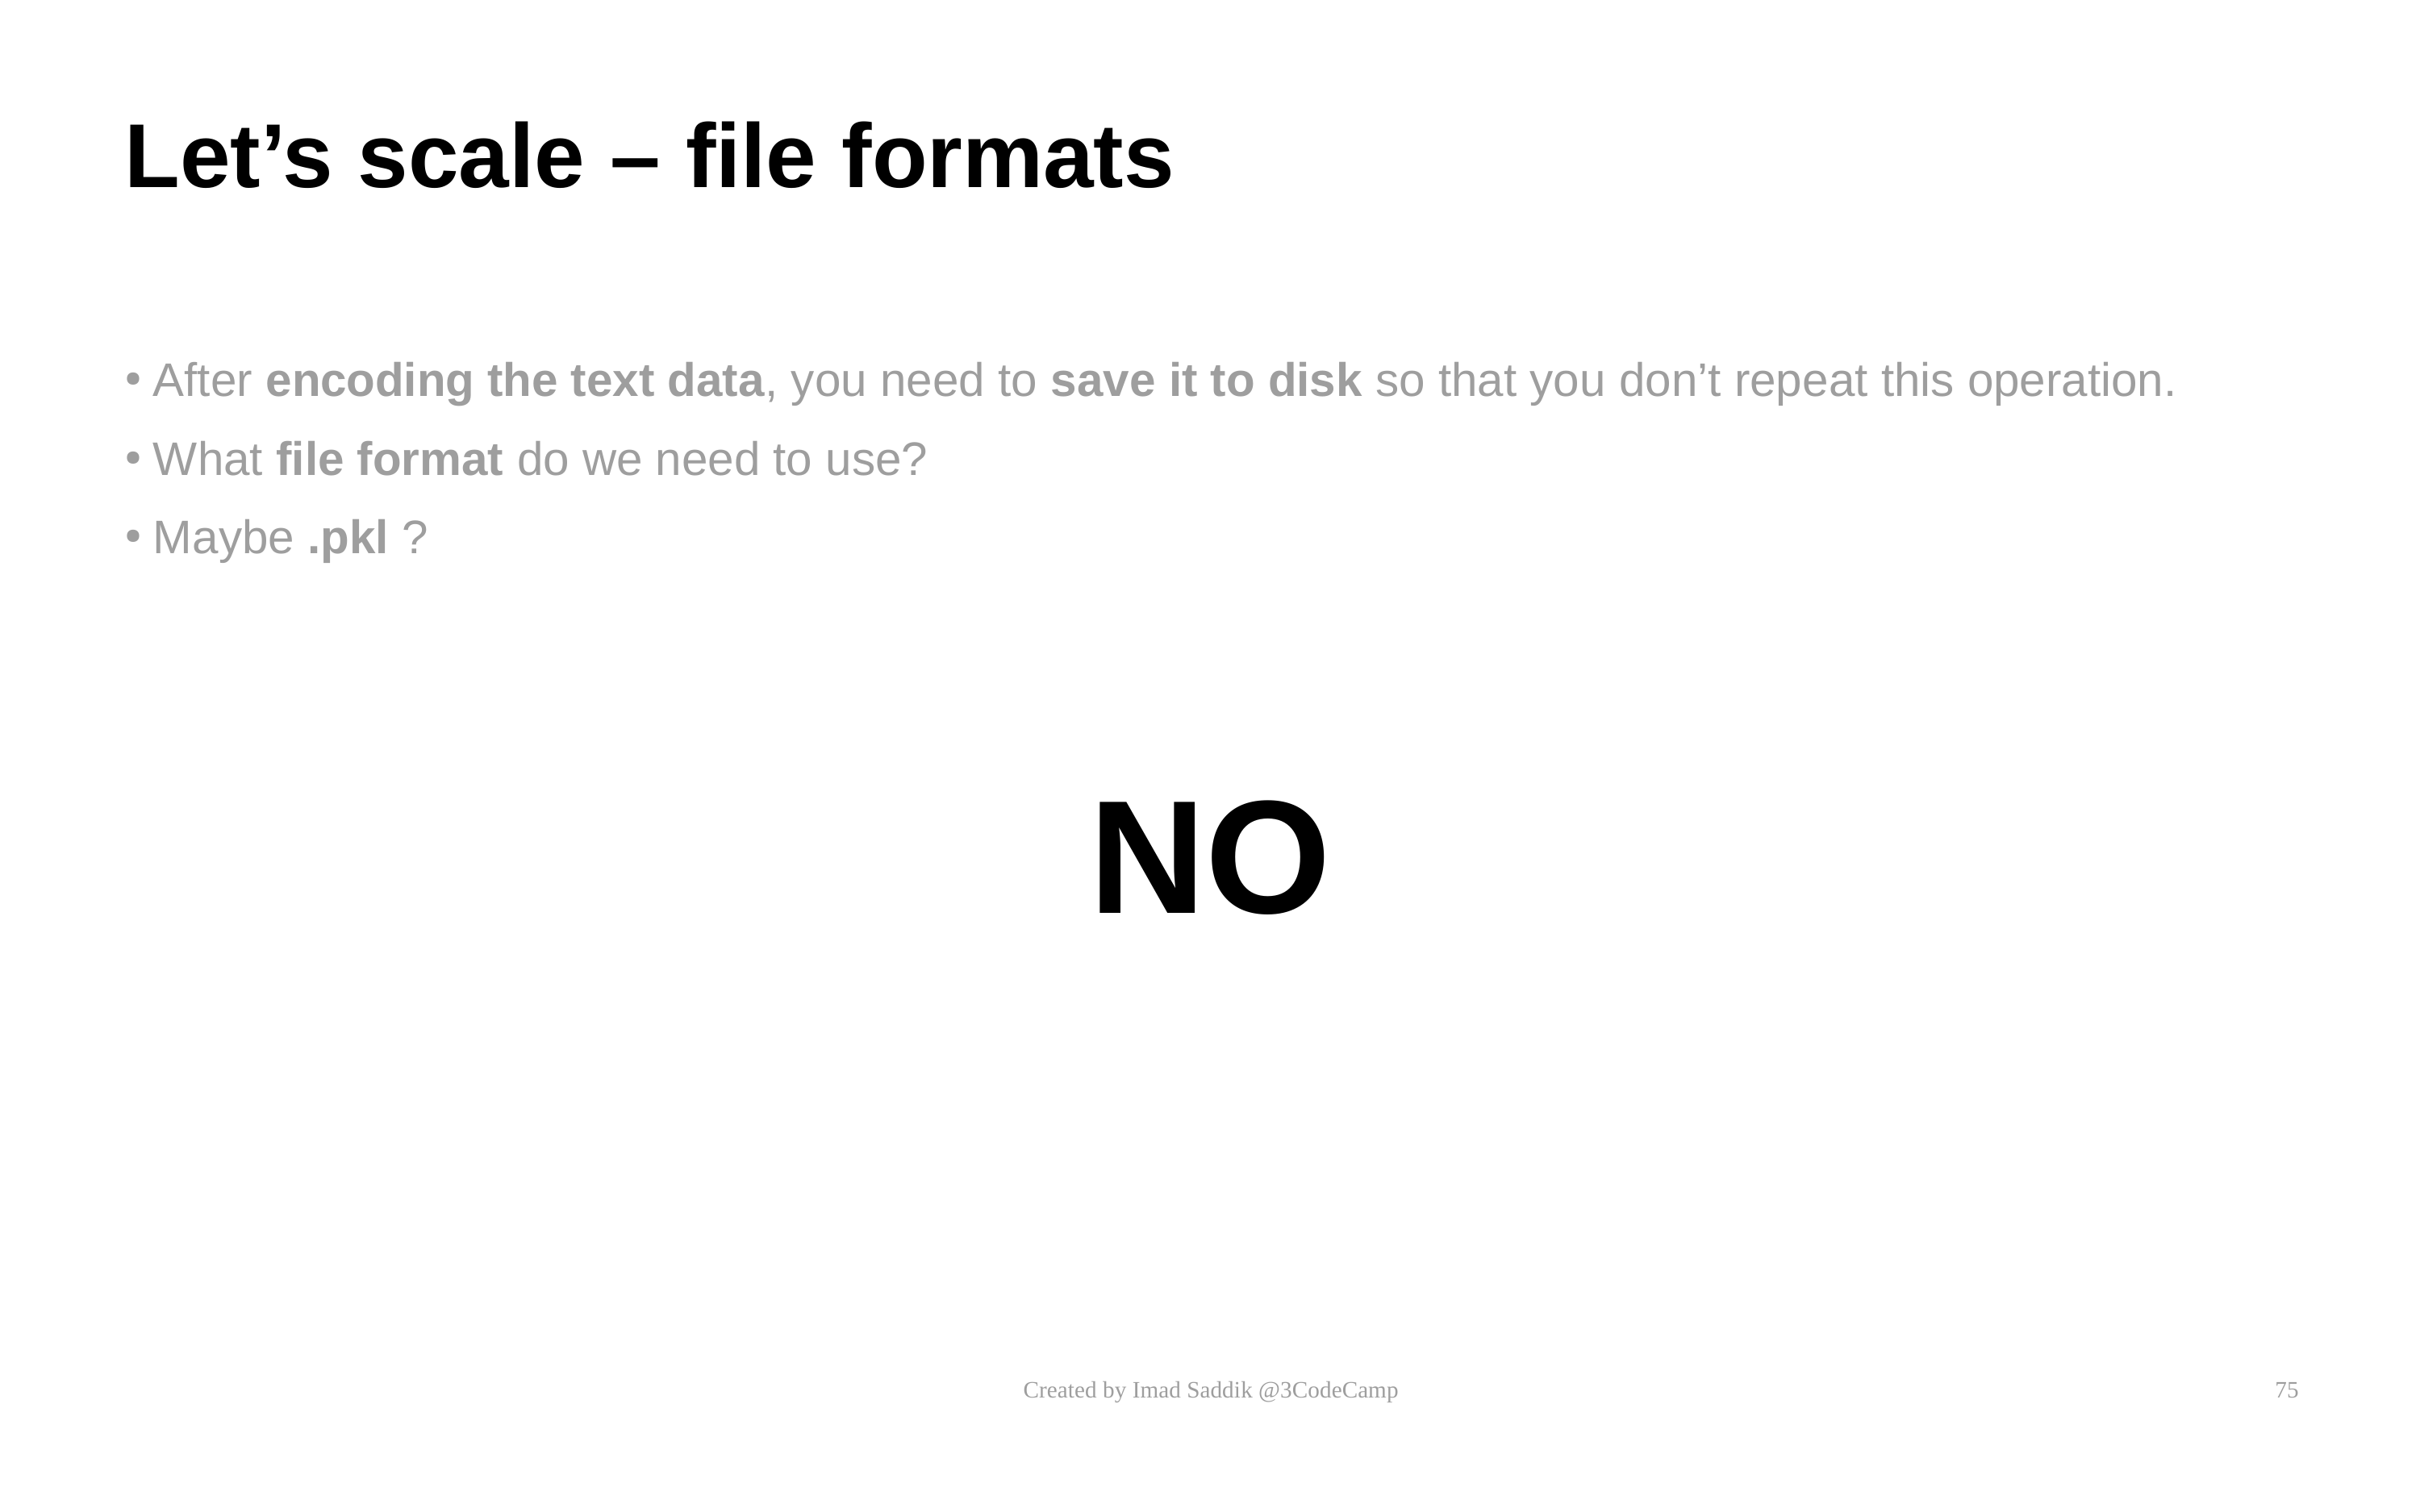

Let’s scale – file formats
After encoding the text data, you need to save it to disk so that you don’t repeat this operation.
What file format do we need to use?
Maybe .pkl ?
NO
Created by Imad Saddik @3CodeCamp
75